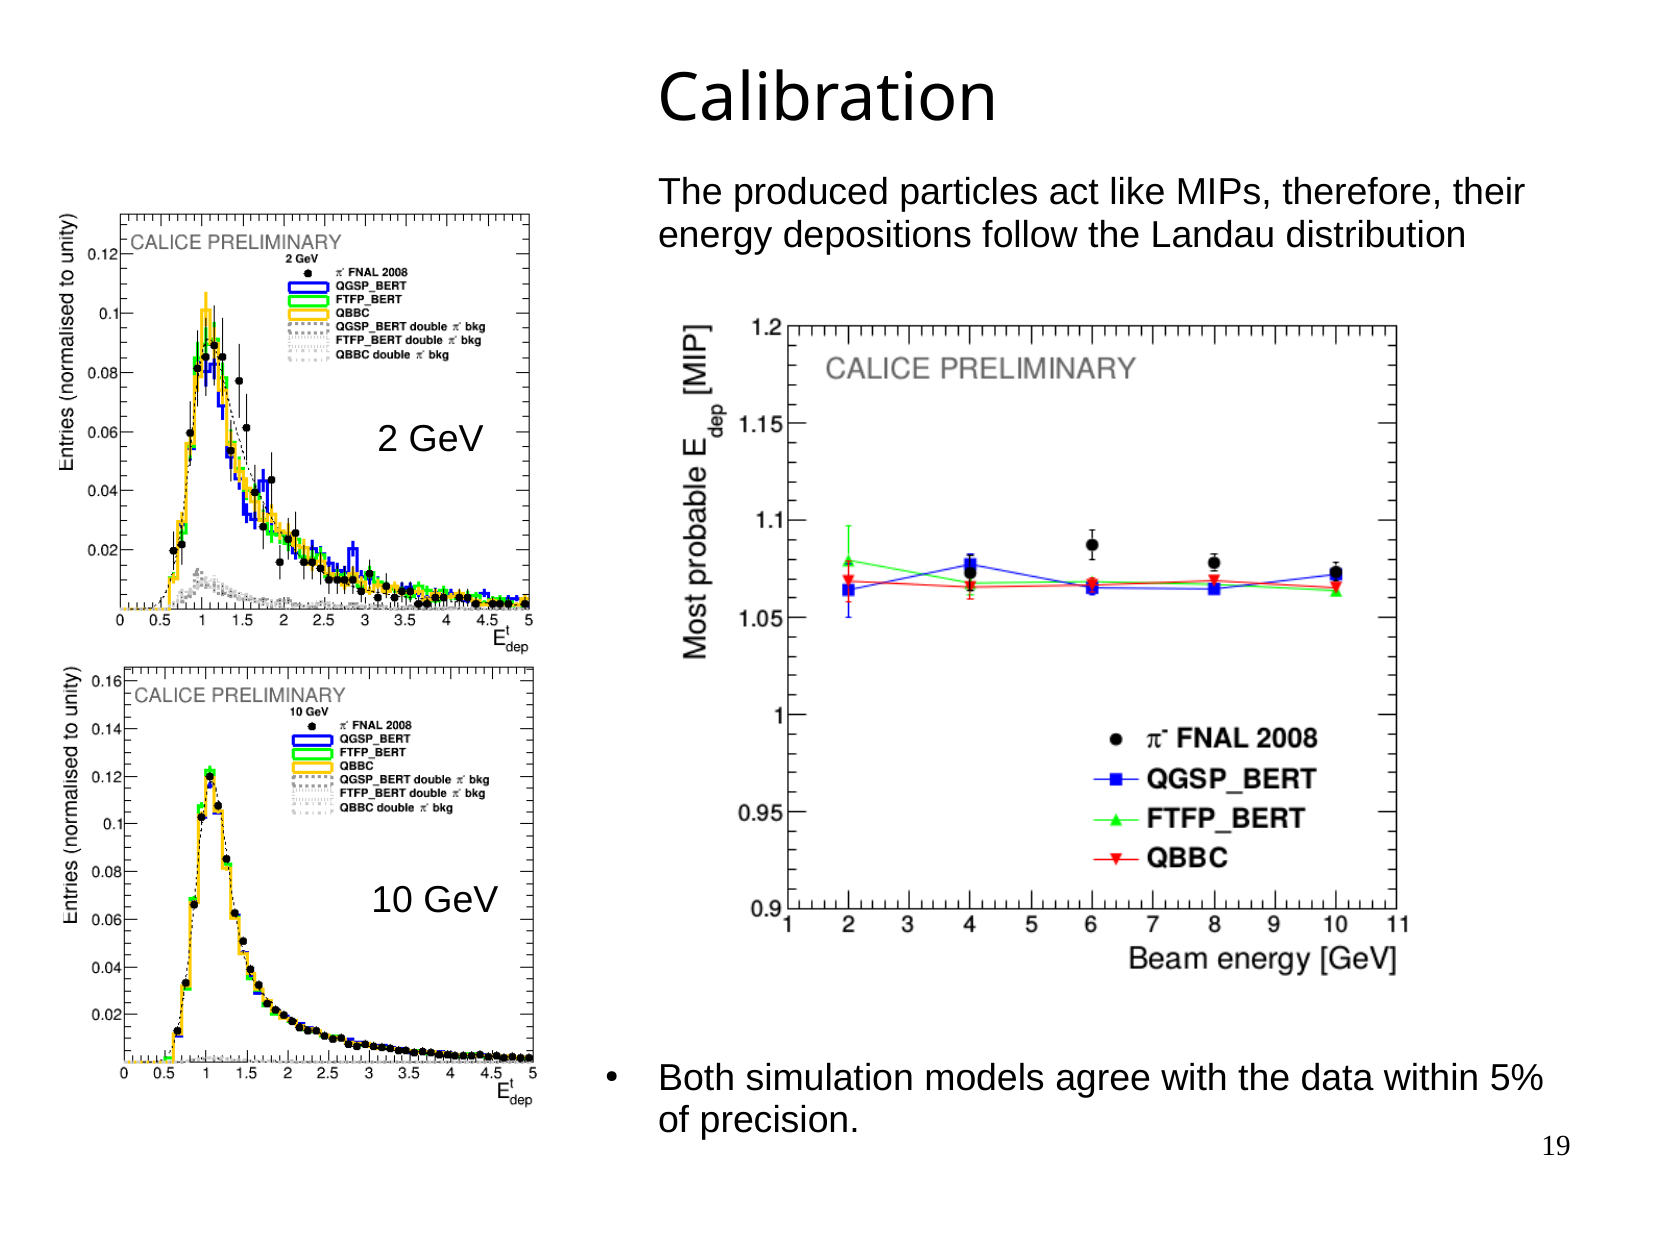

# Calibration
The produced particles act like MIPs, therefore, their energy depositions follow the Landau distribution
2 GeV
10 GeV
Both simulation models agree with the data within 5% of precision.
19